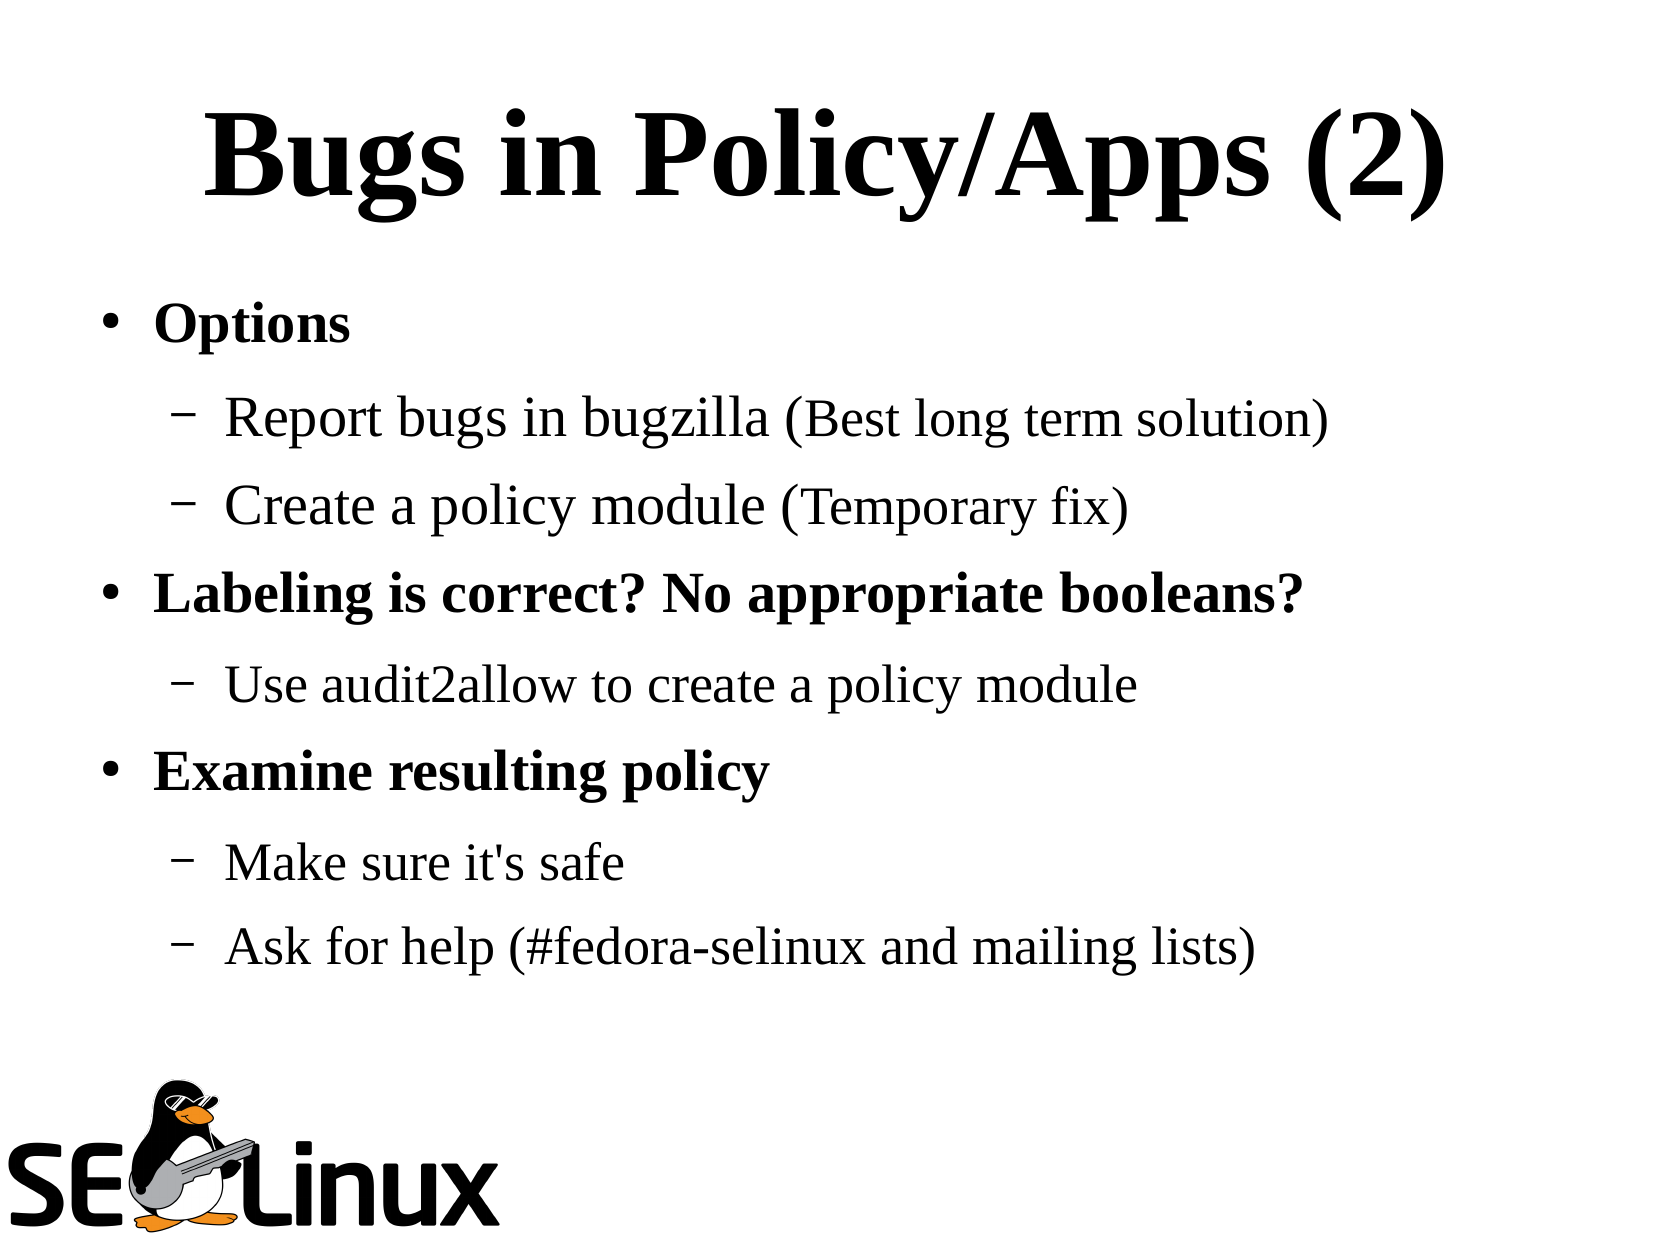

# Bugs in Policy/Apps (2)
Options
Report bugs in bugzilla (Best long term solution)
Create a policy module (Temporary fix)
Labeling is correct? No appropriate booleans?
Use audit2allow to create a policy module
Examine resulting policy
Make sure it's safe
Ask for help (#fedora-selinux and mailing lists)